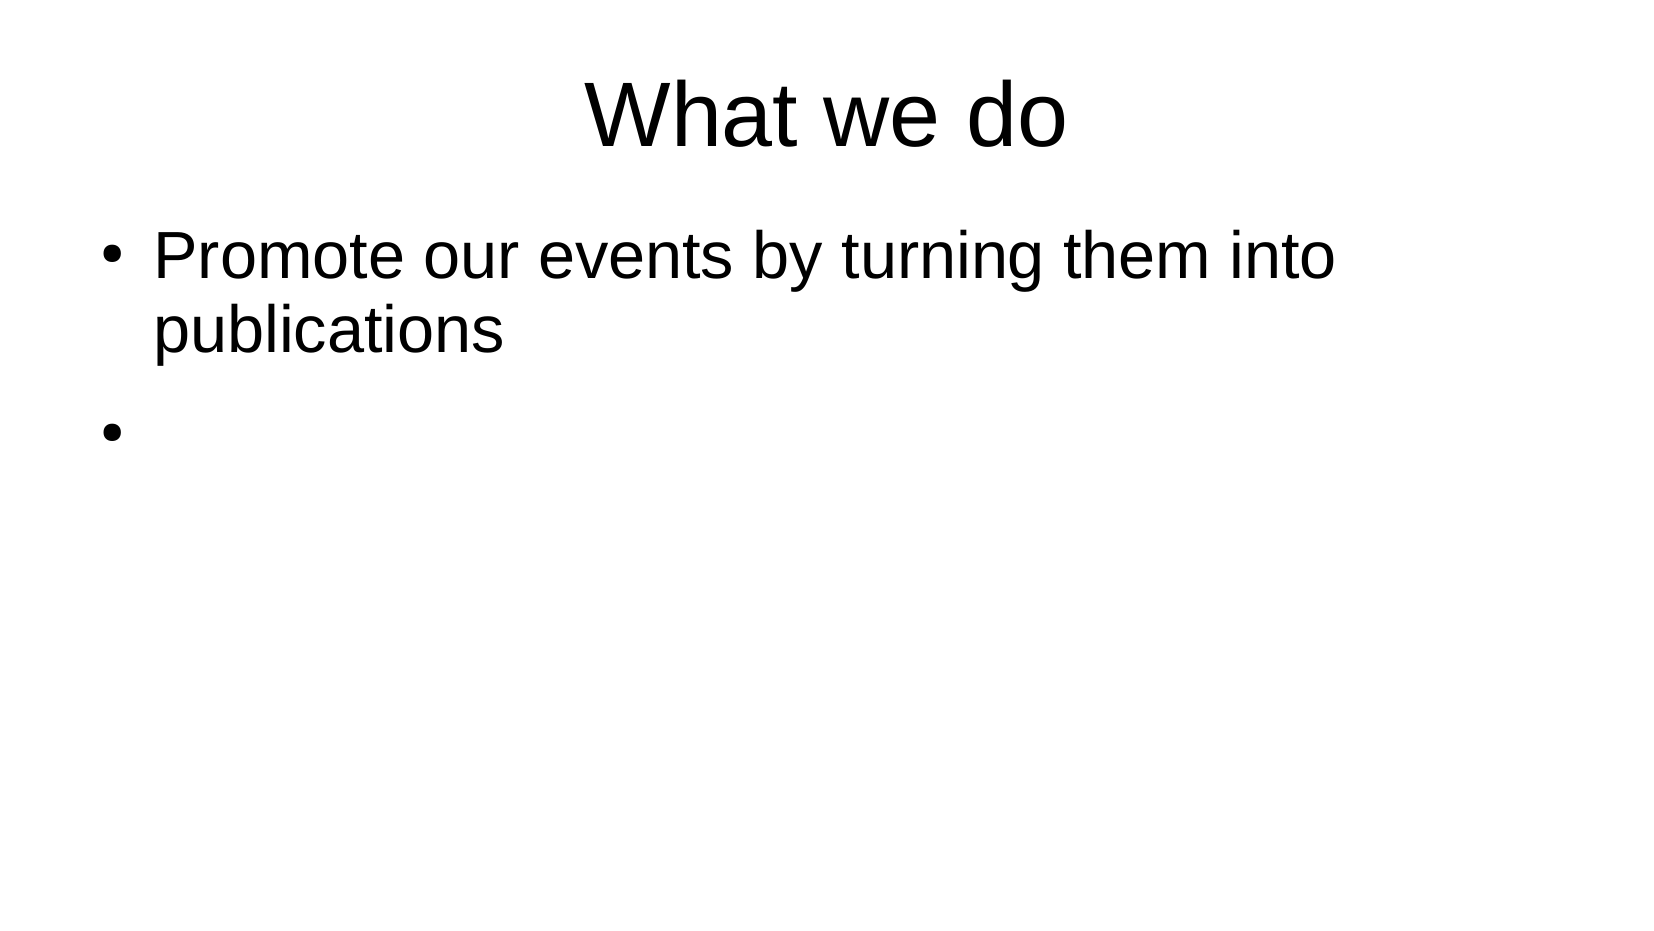

# What we do
Promote our events by turning them into publications